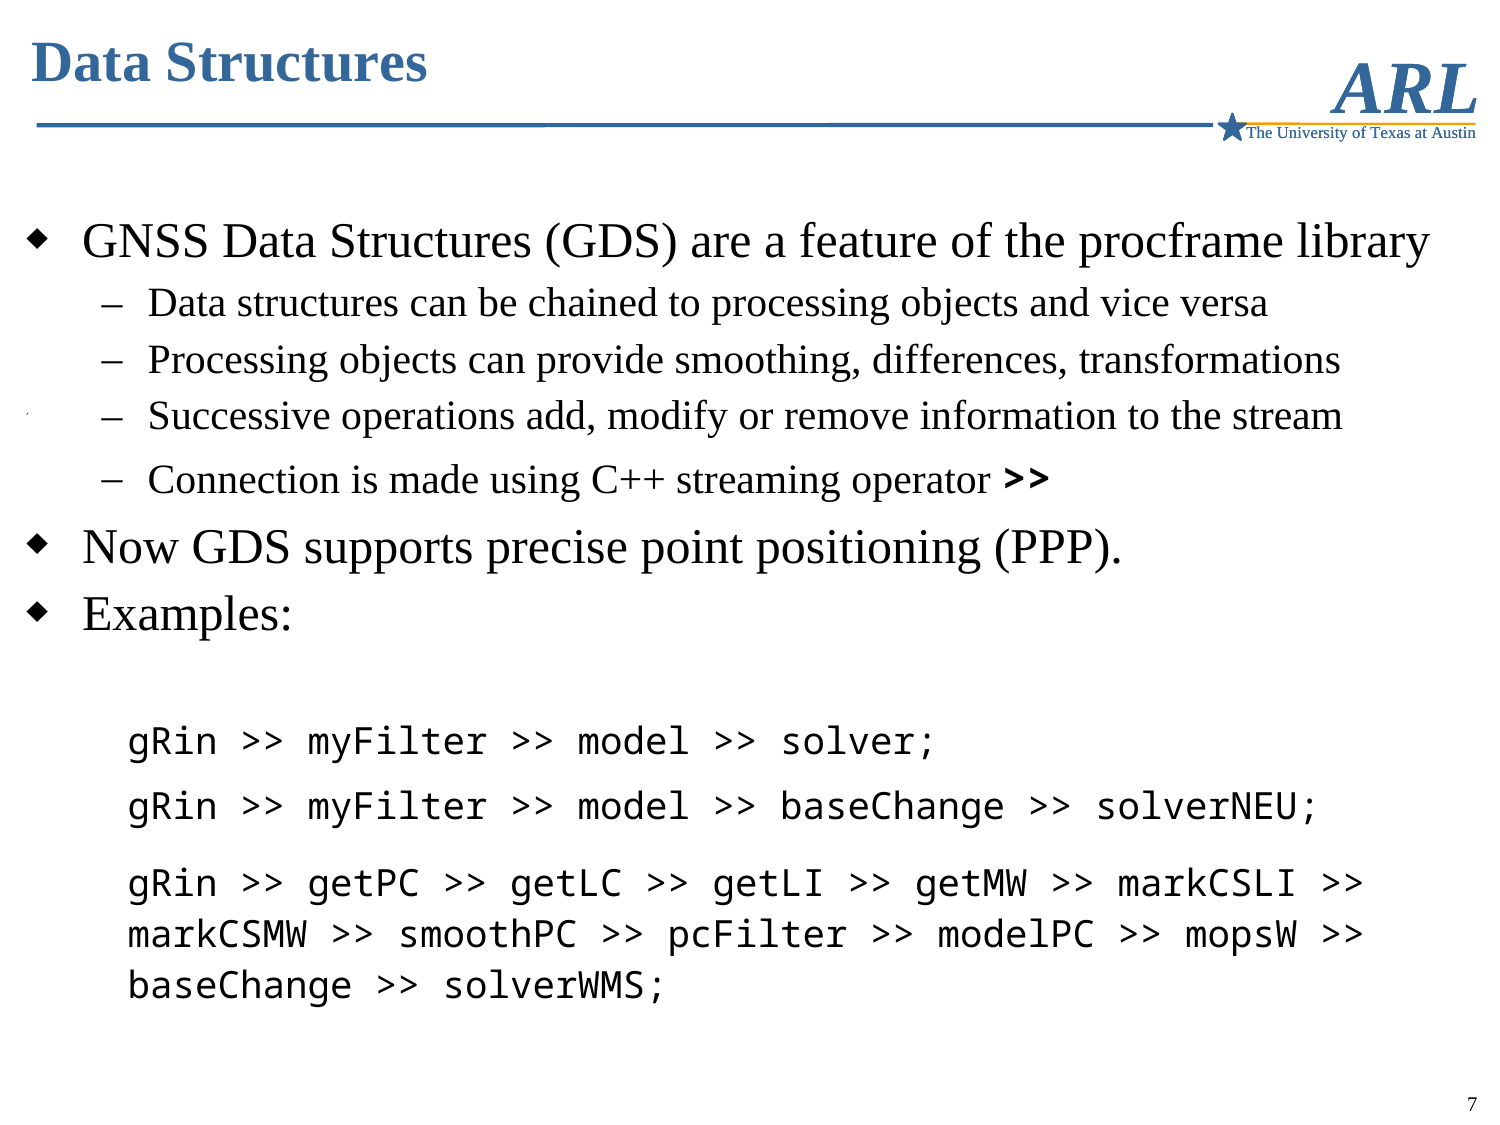

# Data Structures
GNSS Data Structures (GDS) are a feature of the procframe library
Data structures can be chained to processing objects and vice versa
Processing objects can provide smoothing, differences, transformations
Successive operations add, modify or remove information to the stream
Connection is made using C++ streaming operator >>
Now GDS supports precise point positioning (PPP).
Examples:
 gRin >> myFilter >> model >> solver;
 gRin >> myFilter >> model >> baseChange >> solverNEU;
 gRin >> getPC >> getLC >> getLI >> getMW >> markCSLI >>
 markCSMW >> smoothPC >> pcFilter >> modelPC >> mopsW >>
 baseChange >> solverWMS;